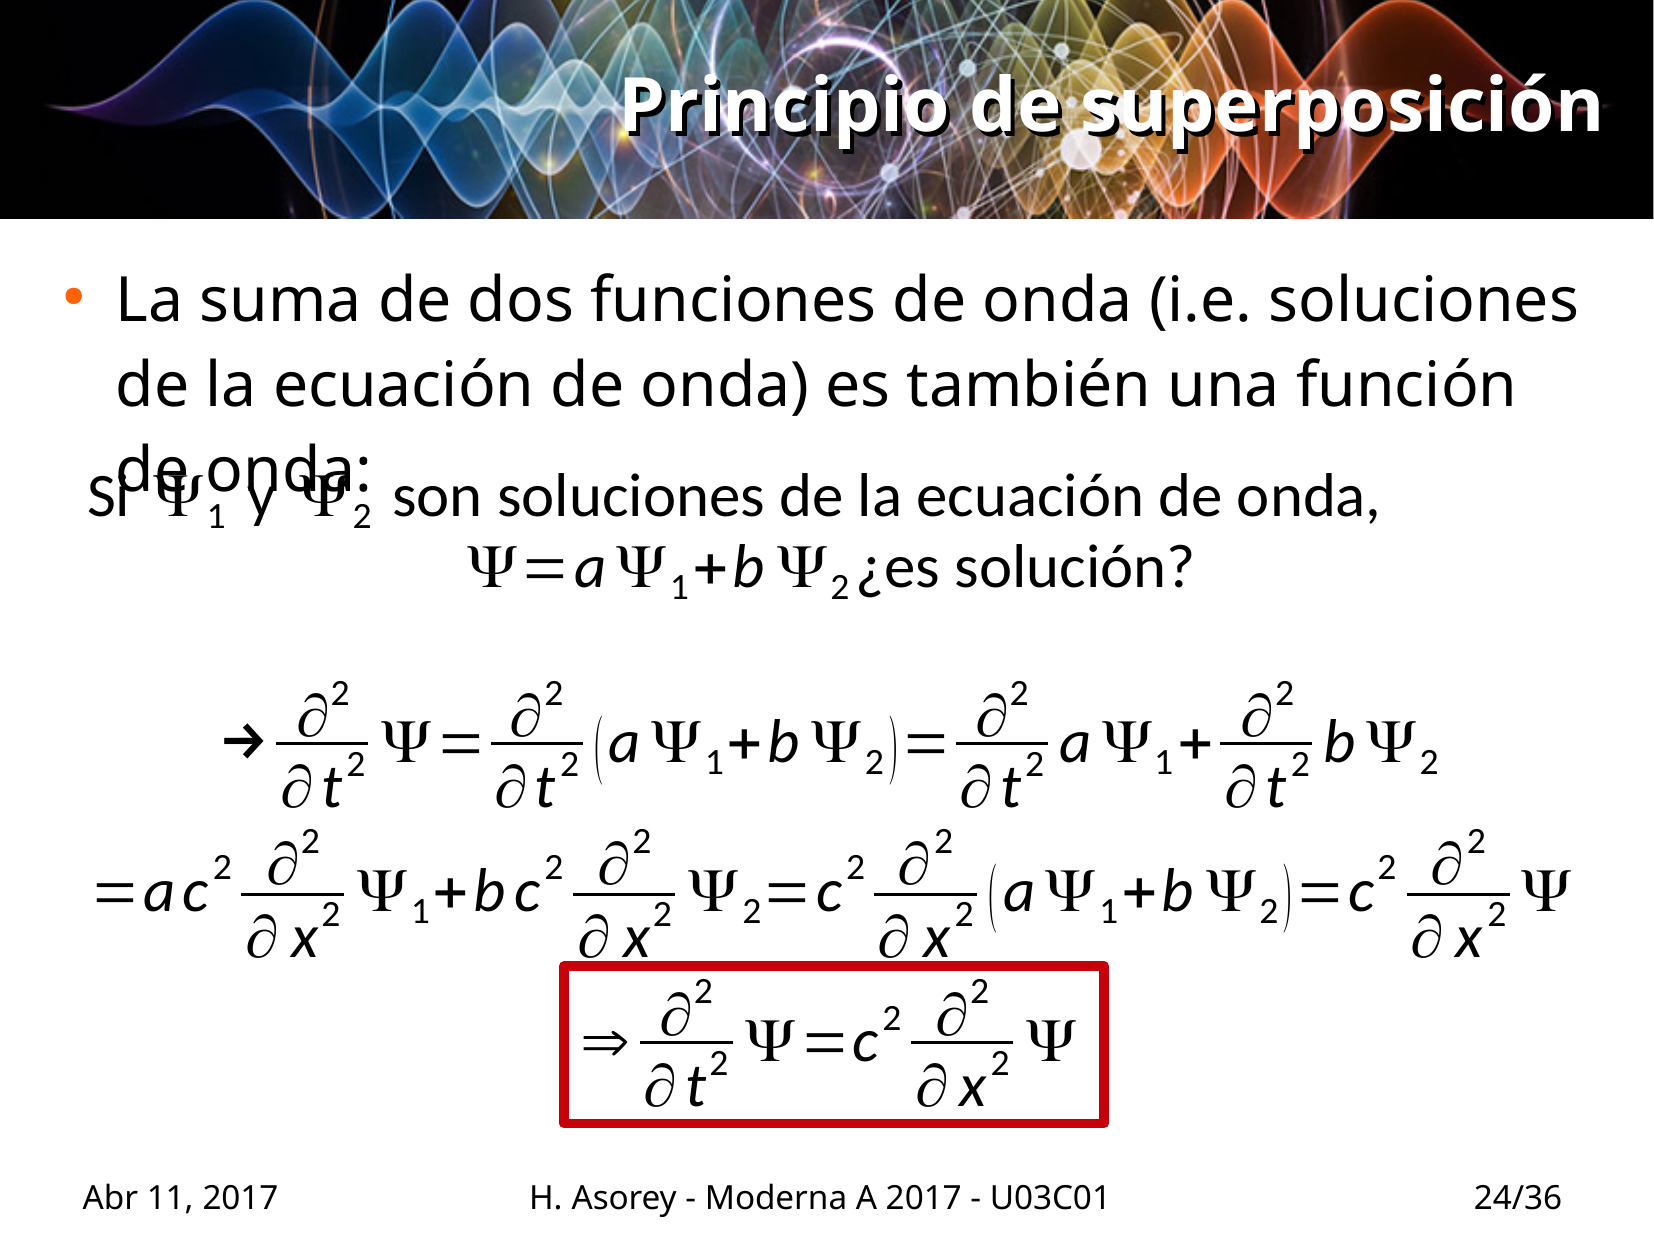

# Principio de superposición
La suma de dos funciones de onda (i.e. soluciones de la ecuación de onda) es también una función de onda:
Abr 11, 2017
H. Asorey - Moderna A 2017 - U03C01
24